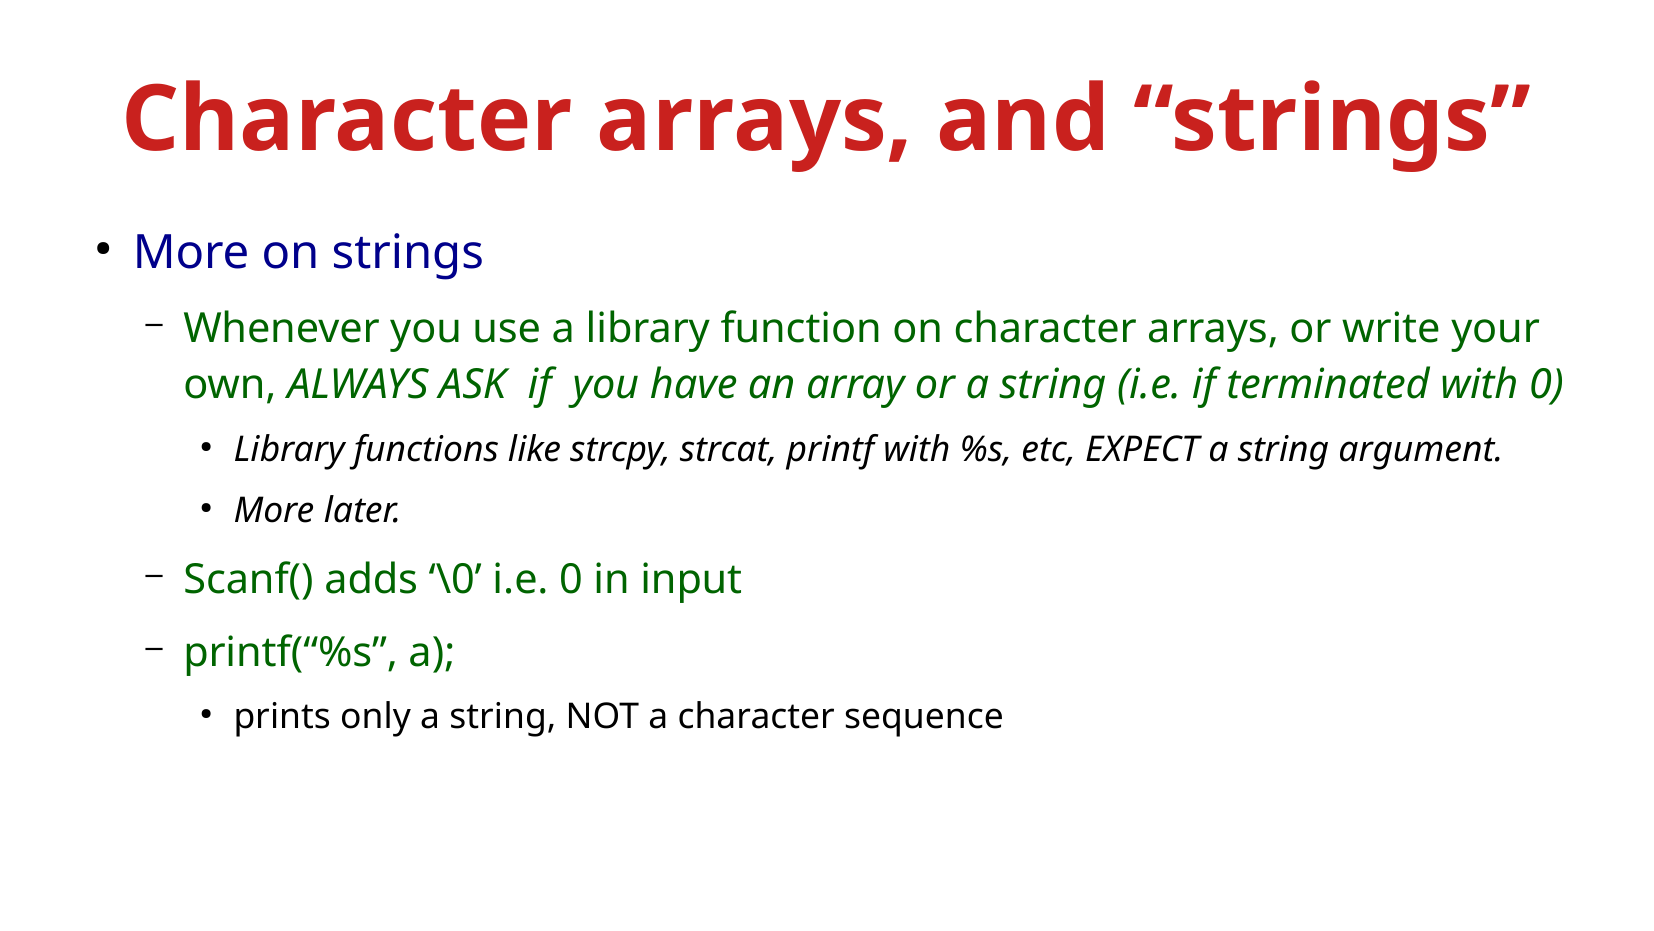

# Character arrays, and “strings”
More on strings
Whenever you use a library function on character arrays, or write your own, ALWAYS ASK if you have an array or a string (i.e. if terminated with 0)
Library functions like strcpy, strcat, printf with %s, etc, EXPECT a string argument.
More later.
Scanf() adds ‘\0’ i.e. 0 in input
printf(“%s”, a);
prints only a string, NOT a character sequence